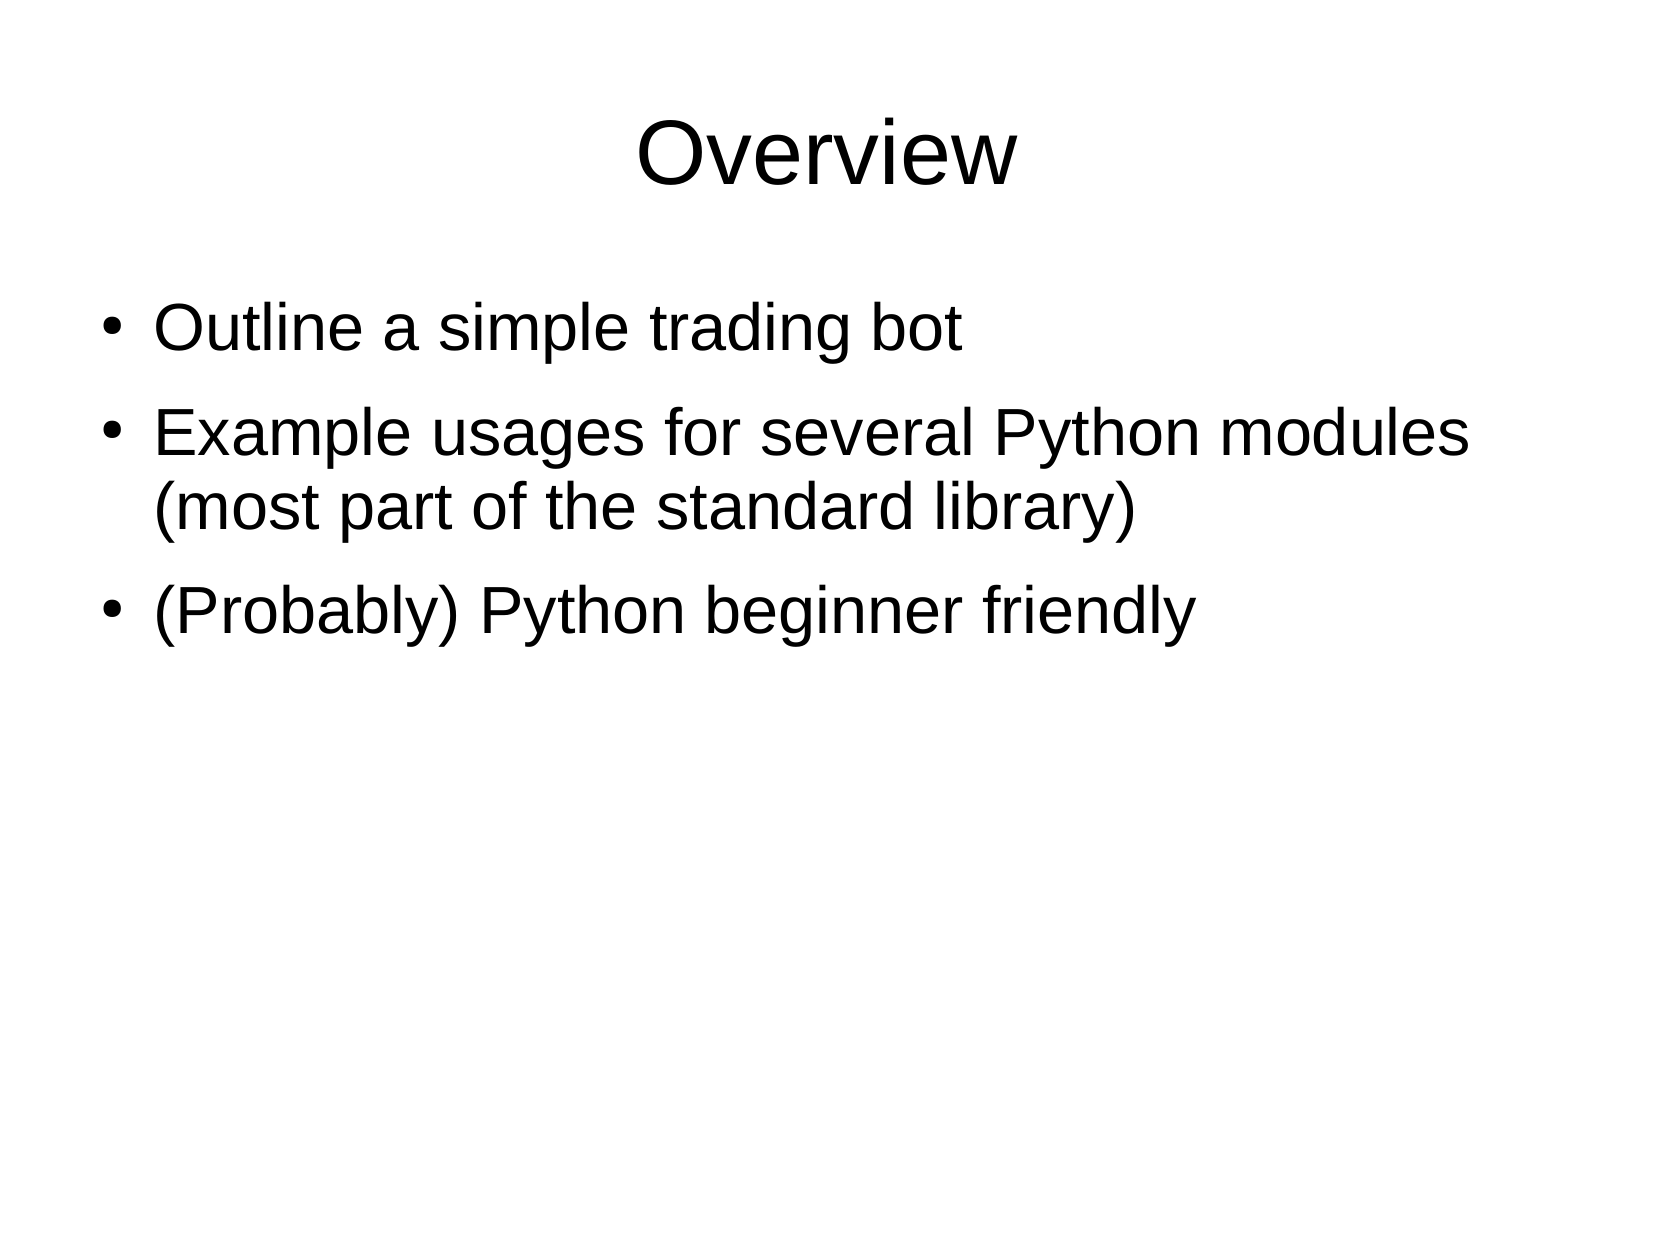

# Overview
Outline a simple trading bot
Example usages for several Python modules (most part of the standard library)
(Probably) Python beginner friendly